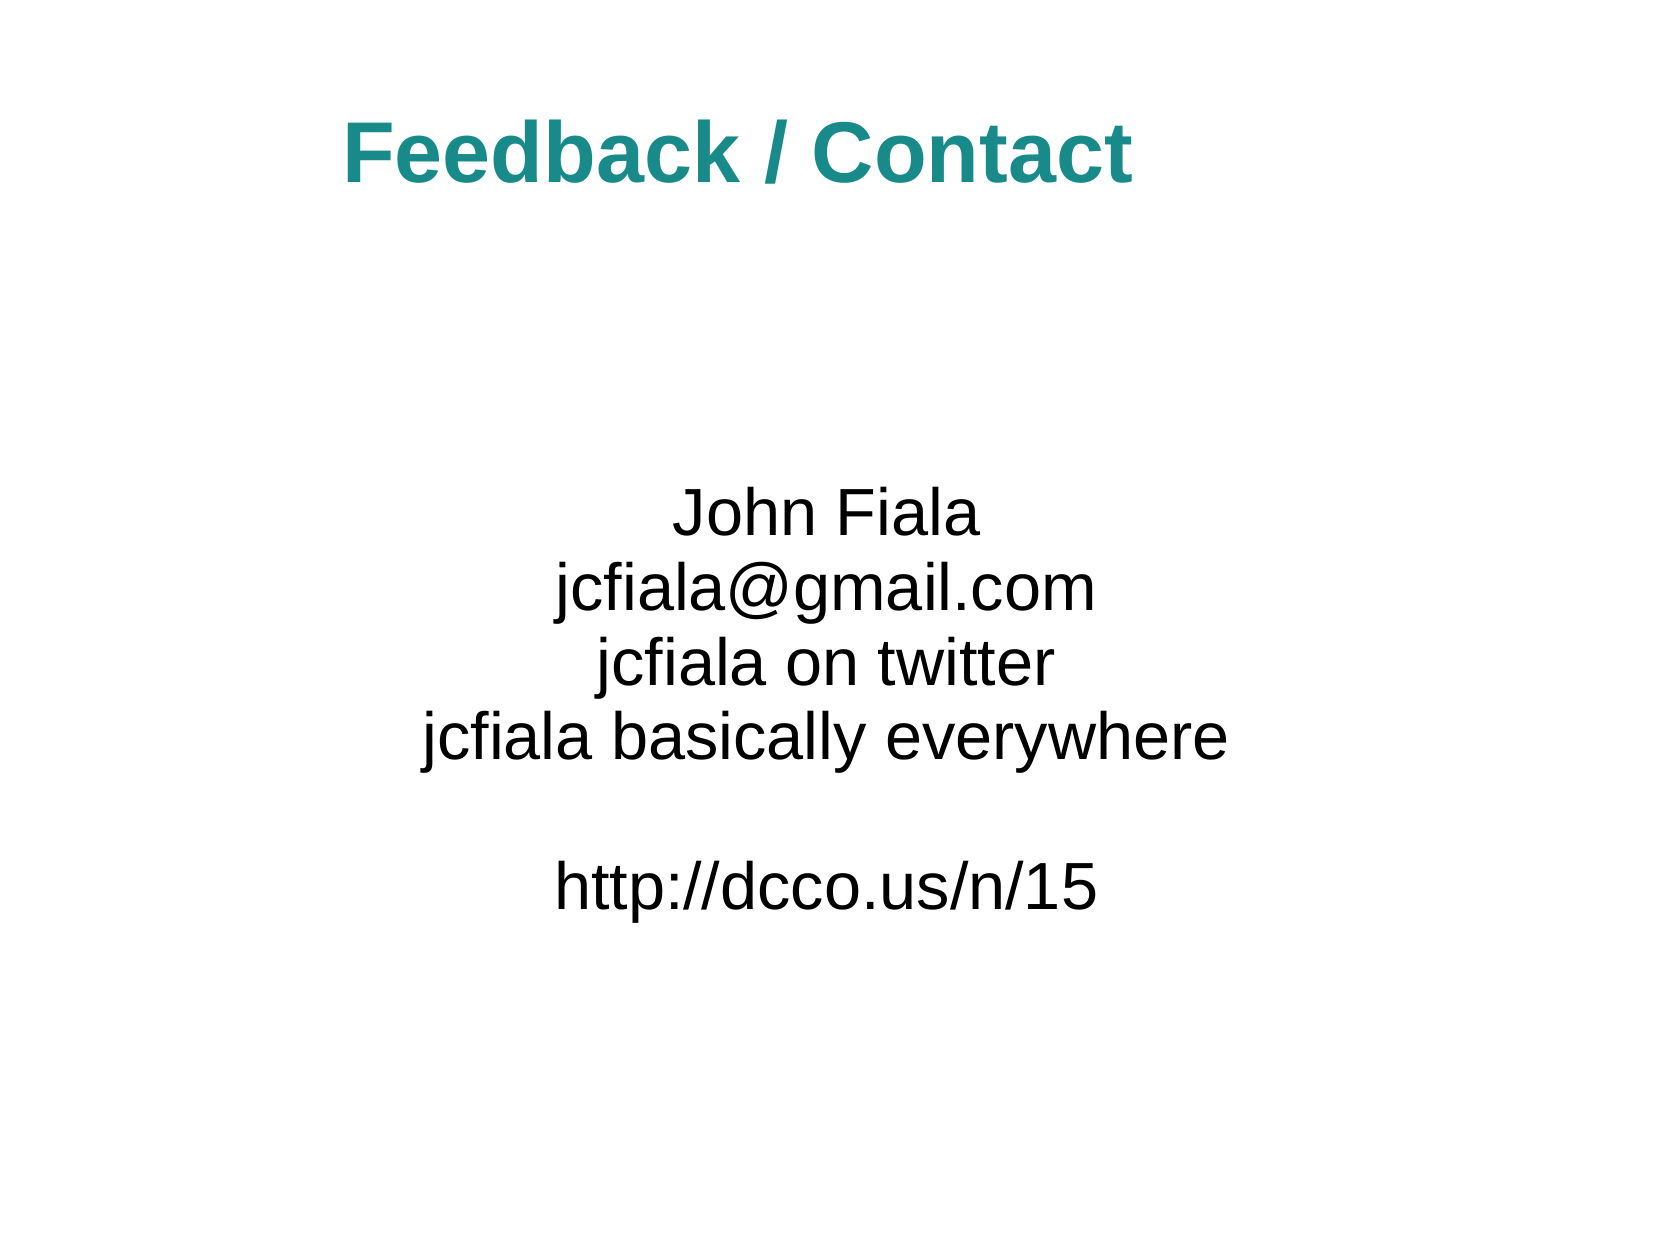

# Feedback / Contact
John Fiala
jcfiala@gmail.com
jcfiala on twitter
jcfiala basically everywhere
http://dcco.us/n/15